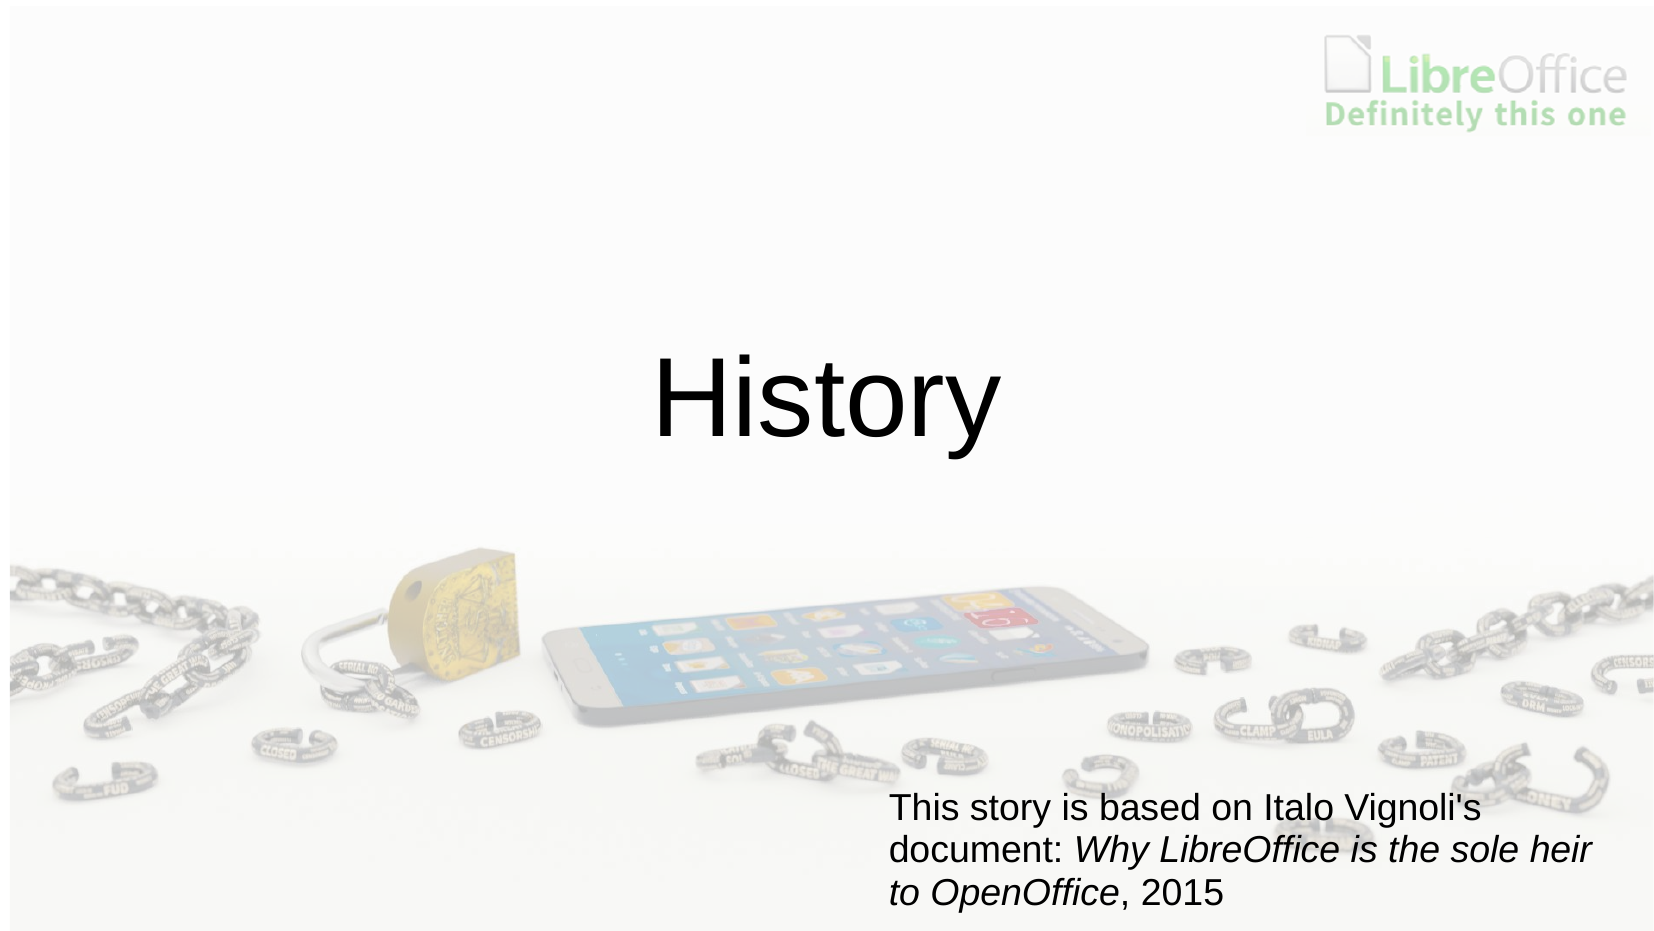

# History
This story is based on Italo Vignoli's document: Why LibreOffice is the sole heir to OpenOffice, 2015